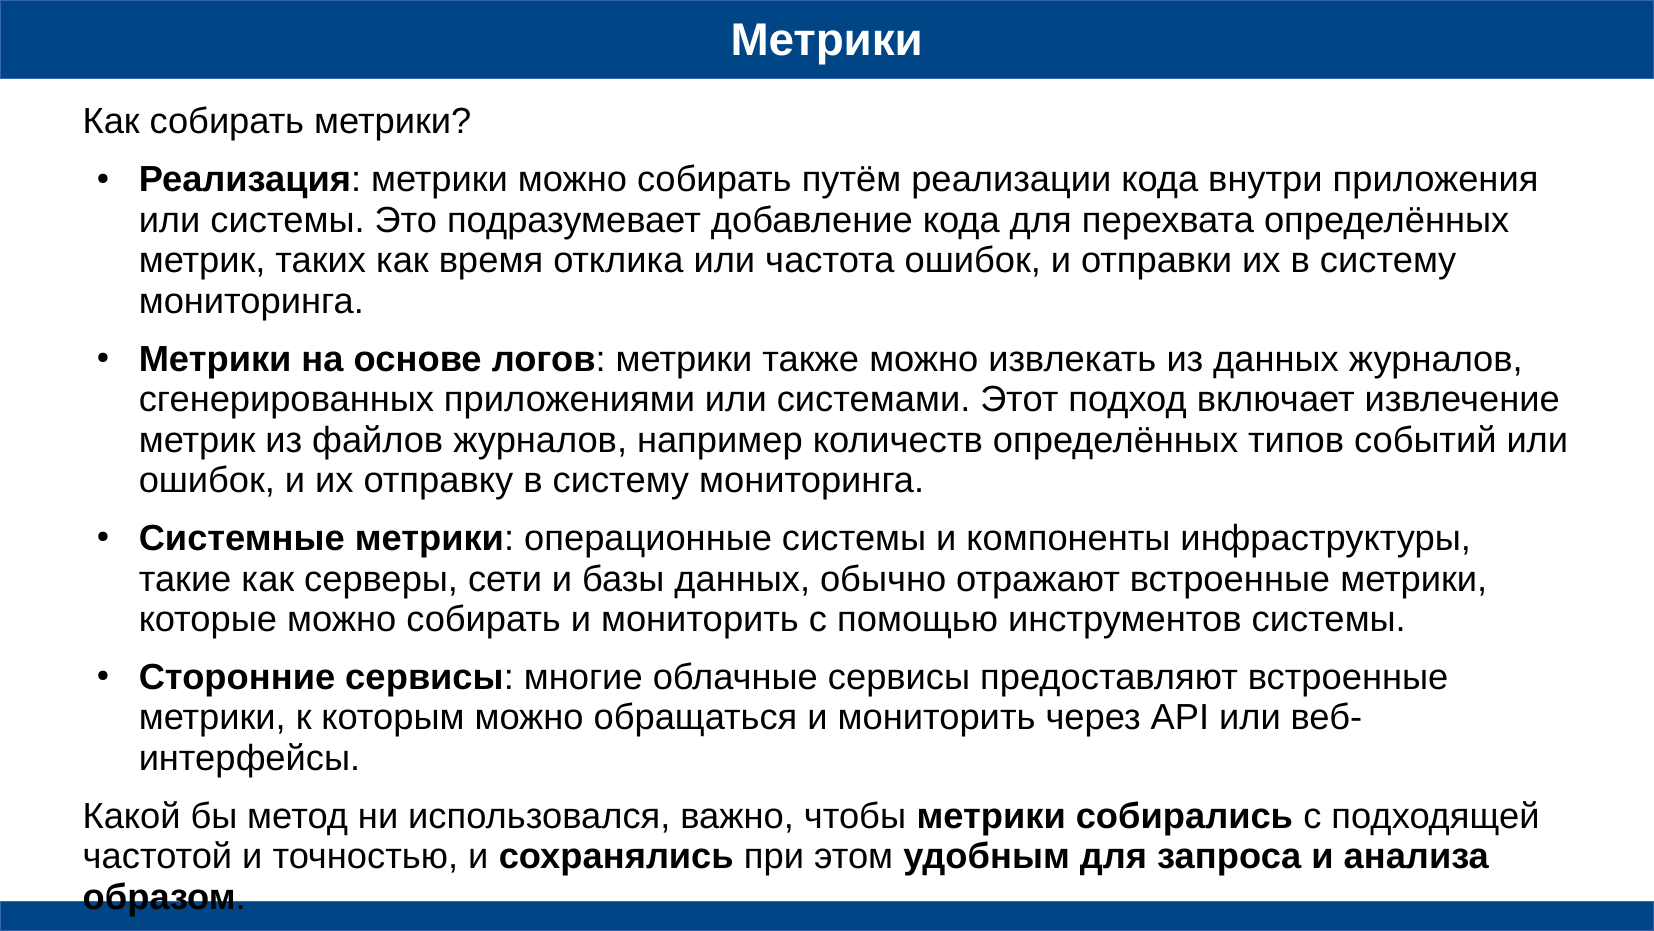

# Метрики
Как собирать метрики?
Реализация: метрики можно собирать путём реализации кода внутри приложения или системы. Это подразумевает добавление кода для перехвата определённых метрик, таких как время отклика или частота ошибок, и отправки их в систему мониторинга.
Метрики на основе логов: метрики также можно извлекать из данных журналов, сгенерированных приложениями или системами. Этот подход включает извлечение метрик из файлов журналов, например количеств определённых типов событий или ошибок, и их отправку в систему мониторинга.
Системные метрики: операционные системы и компоненты инфраструктуры, такие как серверы, сети и базы данных, обычно отражают встроенные метрики, которые можно собирать и мониторить с помощью инструментов системы.
Сторонние сервисы: многие облачные сервисы предоставляют встроенные метрики, к которым можно обращаться и мониторить через API или веб-интерфейсы.
Какой бы метод ни использовался, важно, чтобы метрики собирались с подходящей частотой и точностью, и сохранялись при этом удобным для запроса и анализа образом.